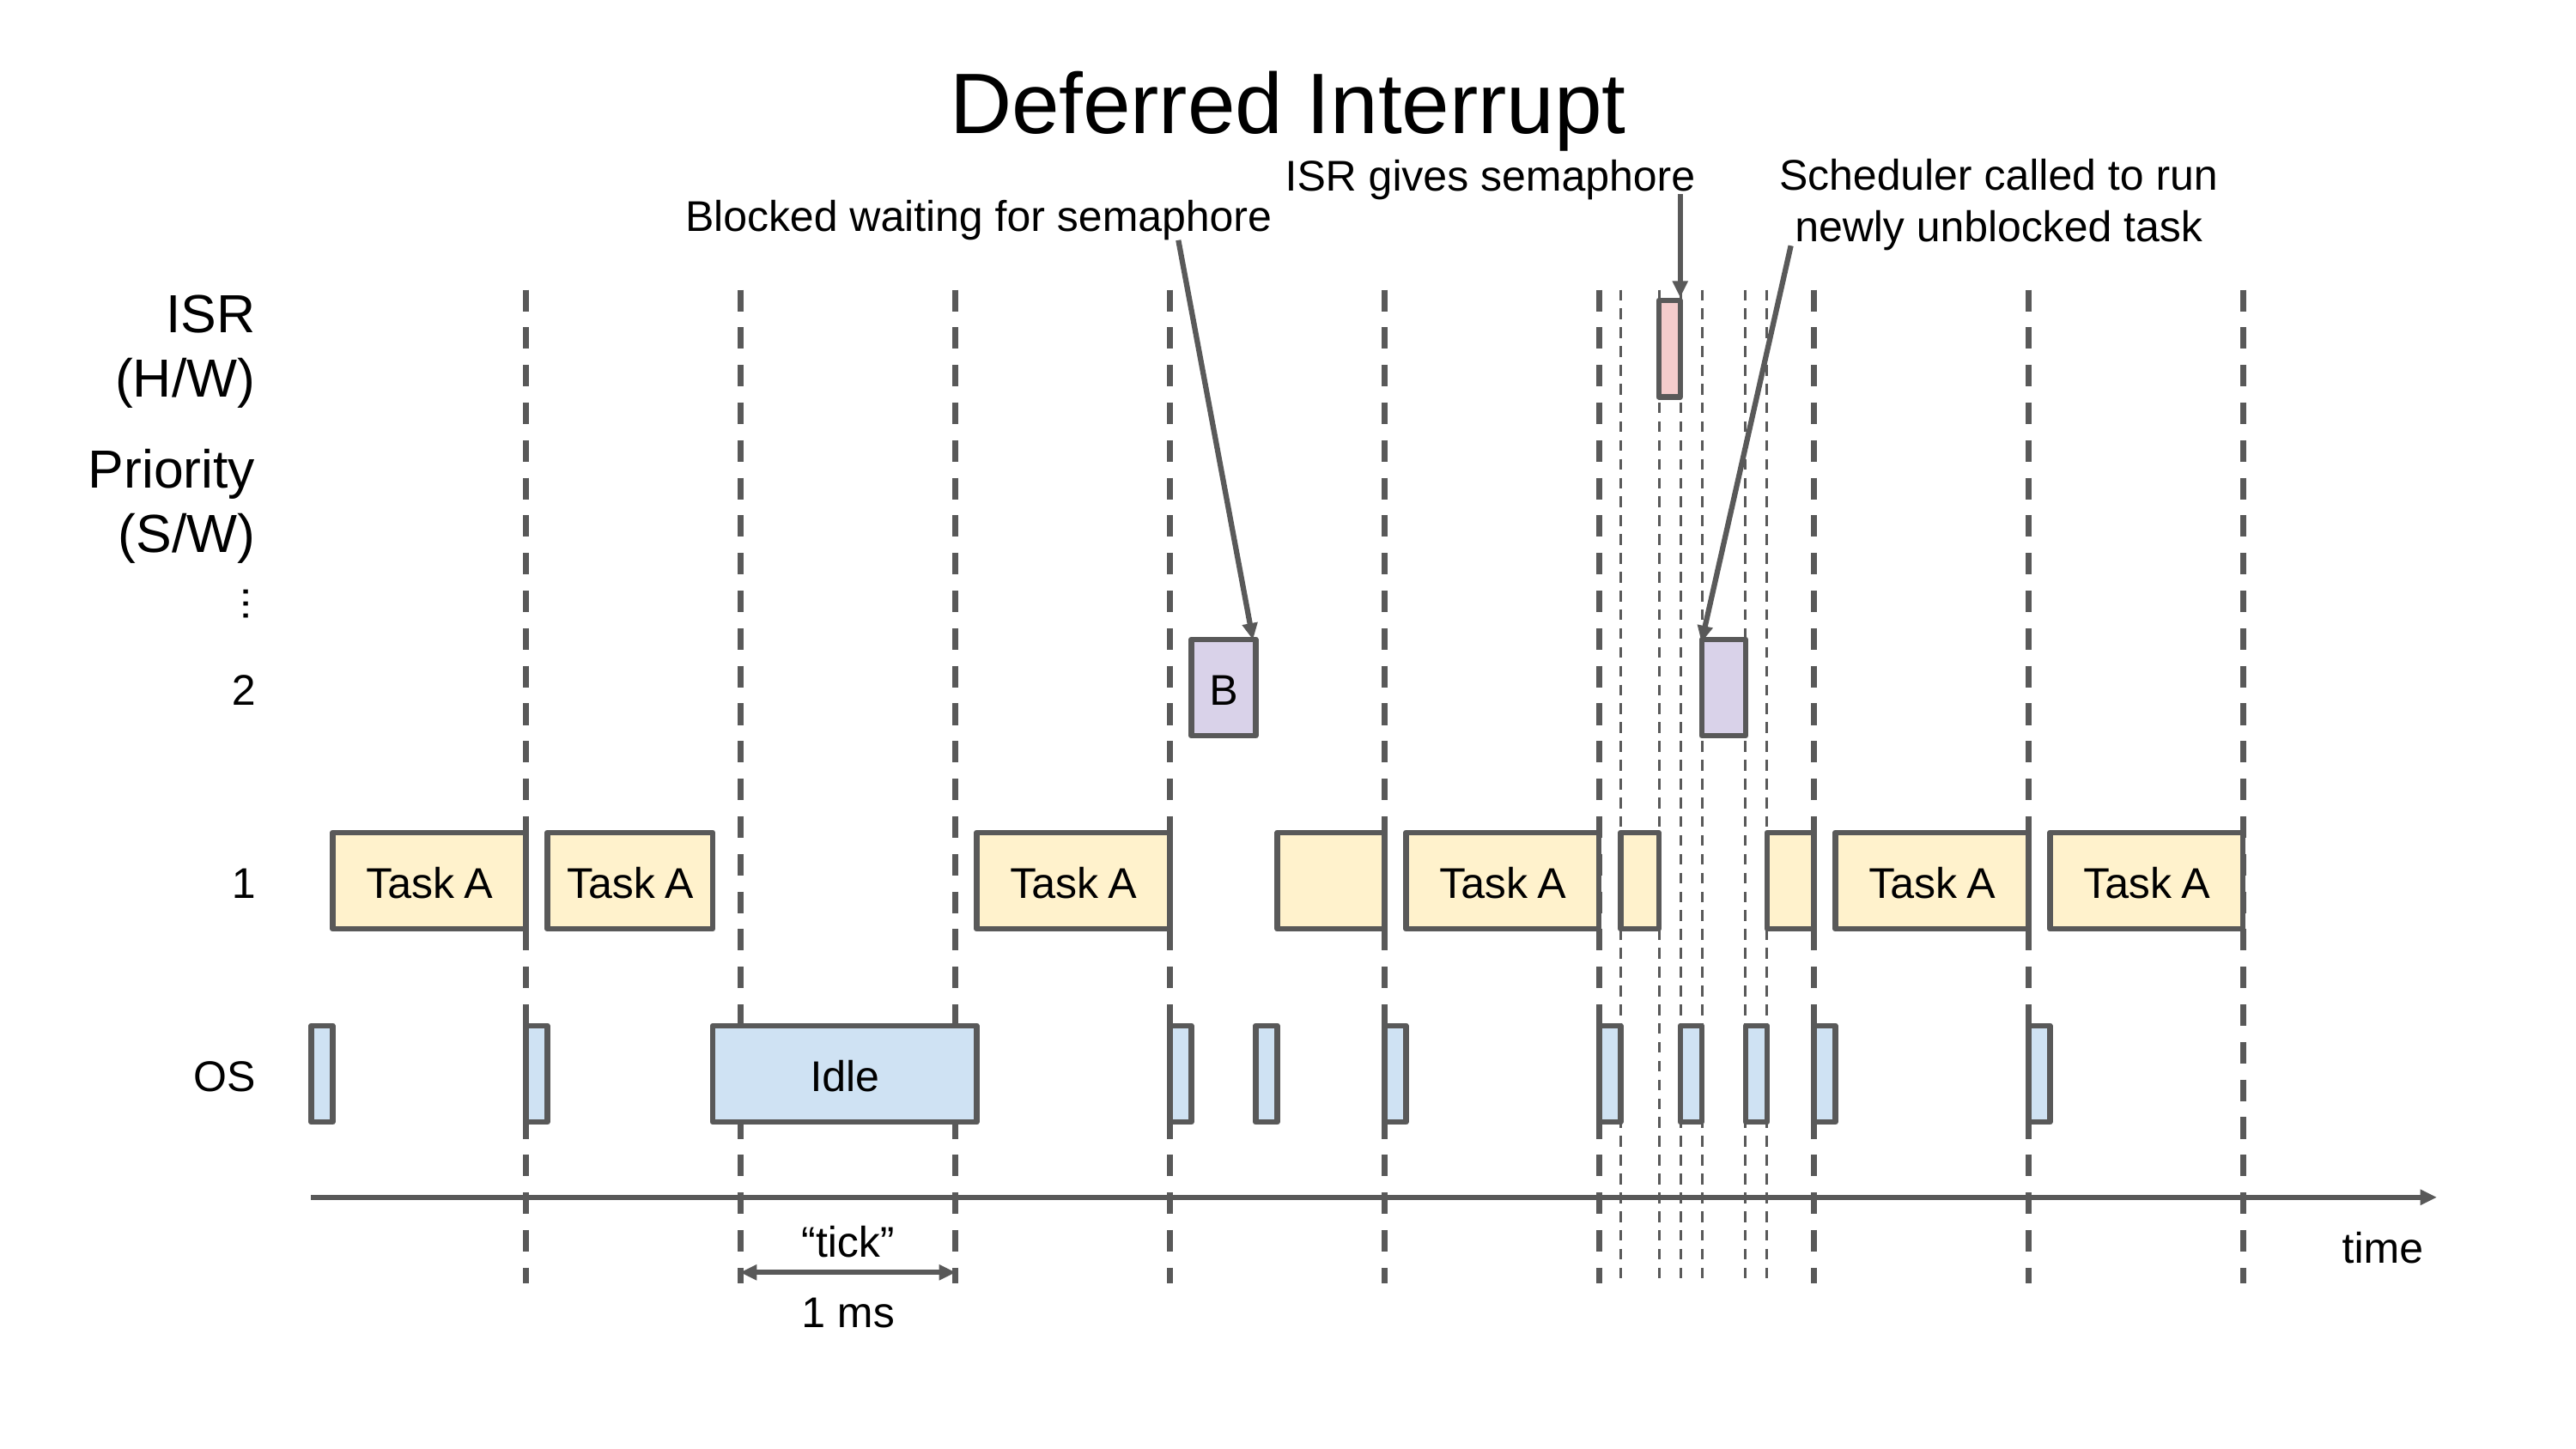

Deferred Interrupt
Scheduler called to run newly unblocked task
ISR gives semaphore
Blocked waiting for semaphore
ISR
(H/W)
Priority (S/W)
...
2
B
1
Task A
Task A
Task A
Task A
Task A
Task A
OS
Idle
“tick”
time
1 ms